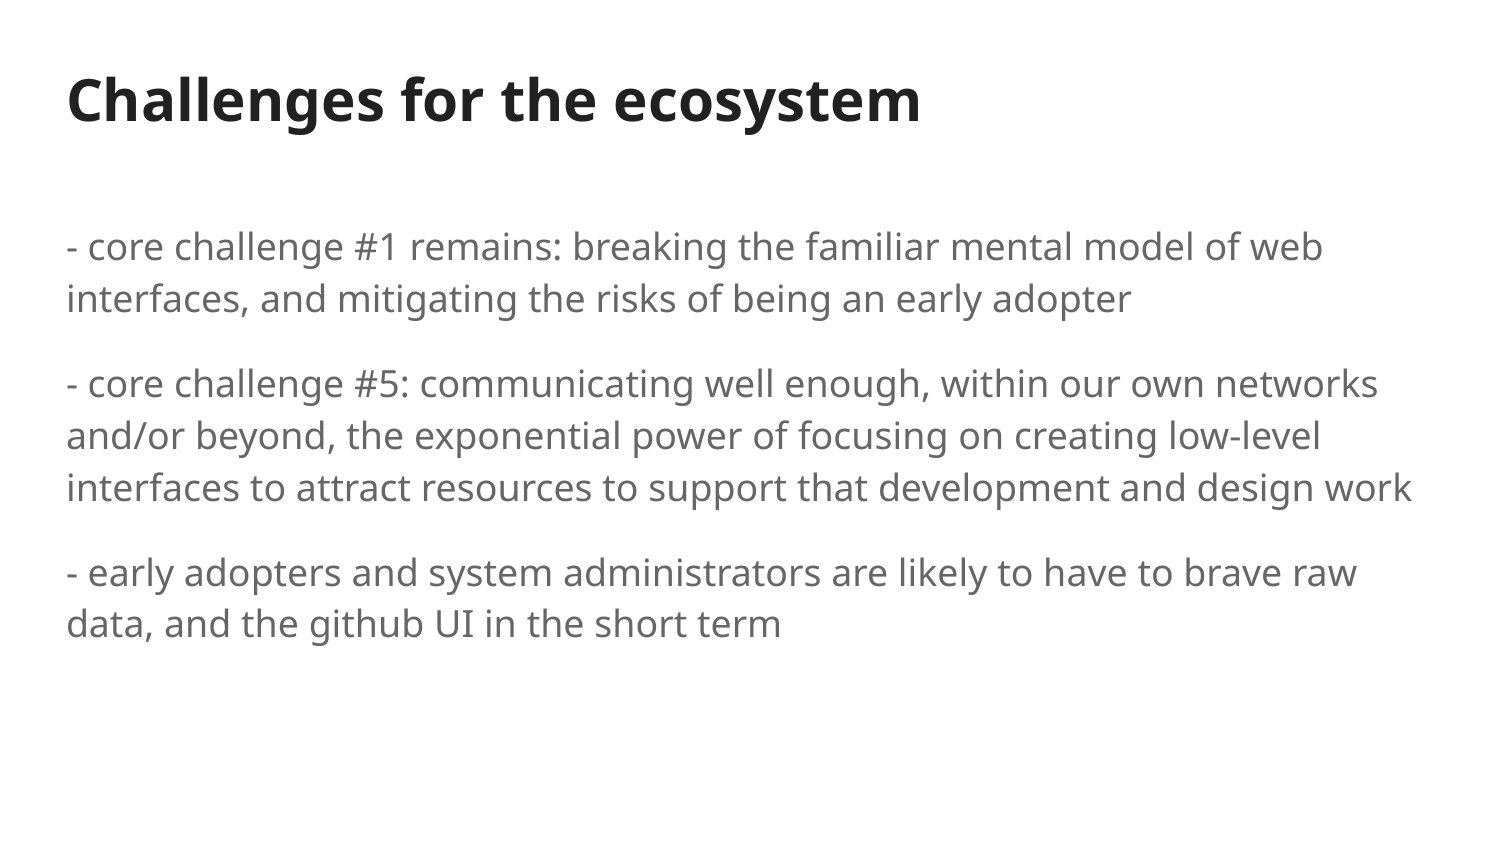

# Challenges for the ecosystem
- core challenge #1 remains: breaking the familiar mental model of web interfaces, and mitigating the risks of being an early adopter
- core challenge #5: communicating well enough, within our own networks and/or beyond, the exponential power of focusing on creating low-level interfaces to attract resources to support that development and design work
- early adopters and system administrators are likely to have to brave raw data, and the github UI in the short term